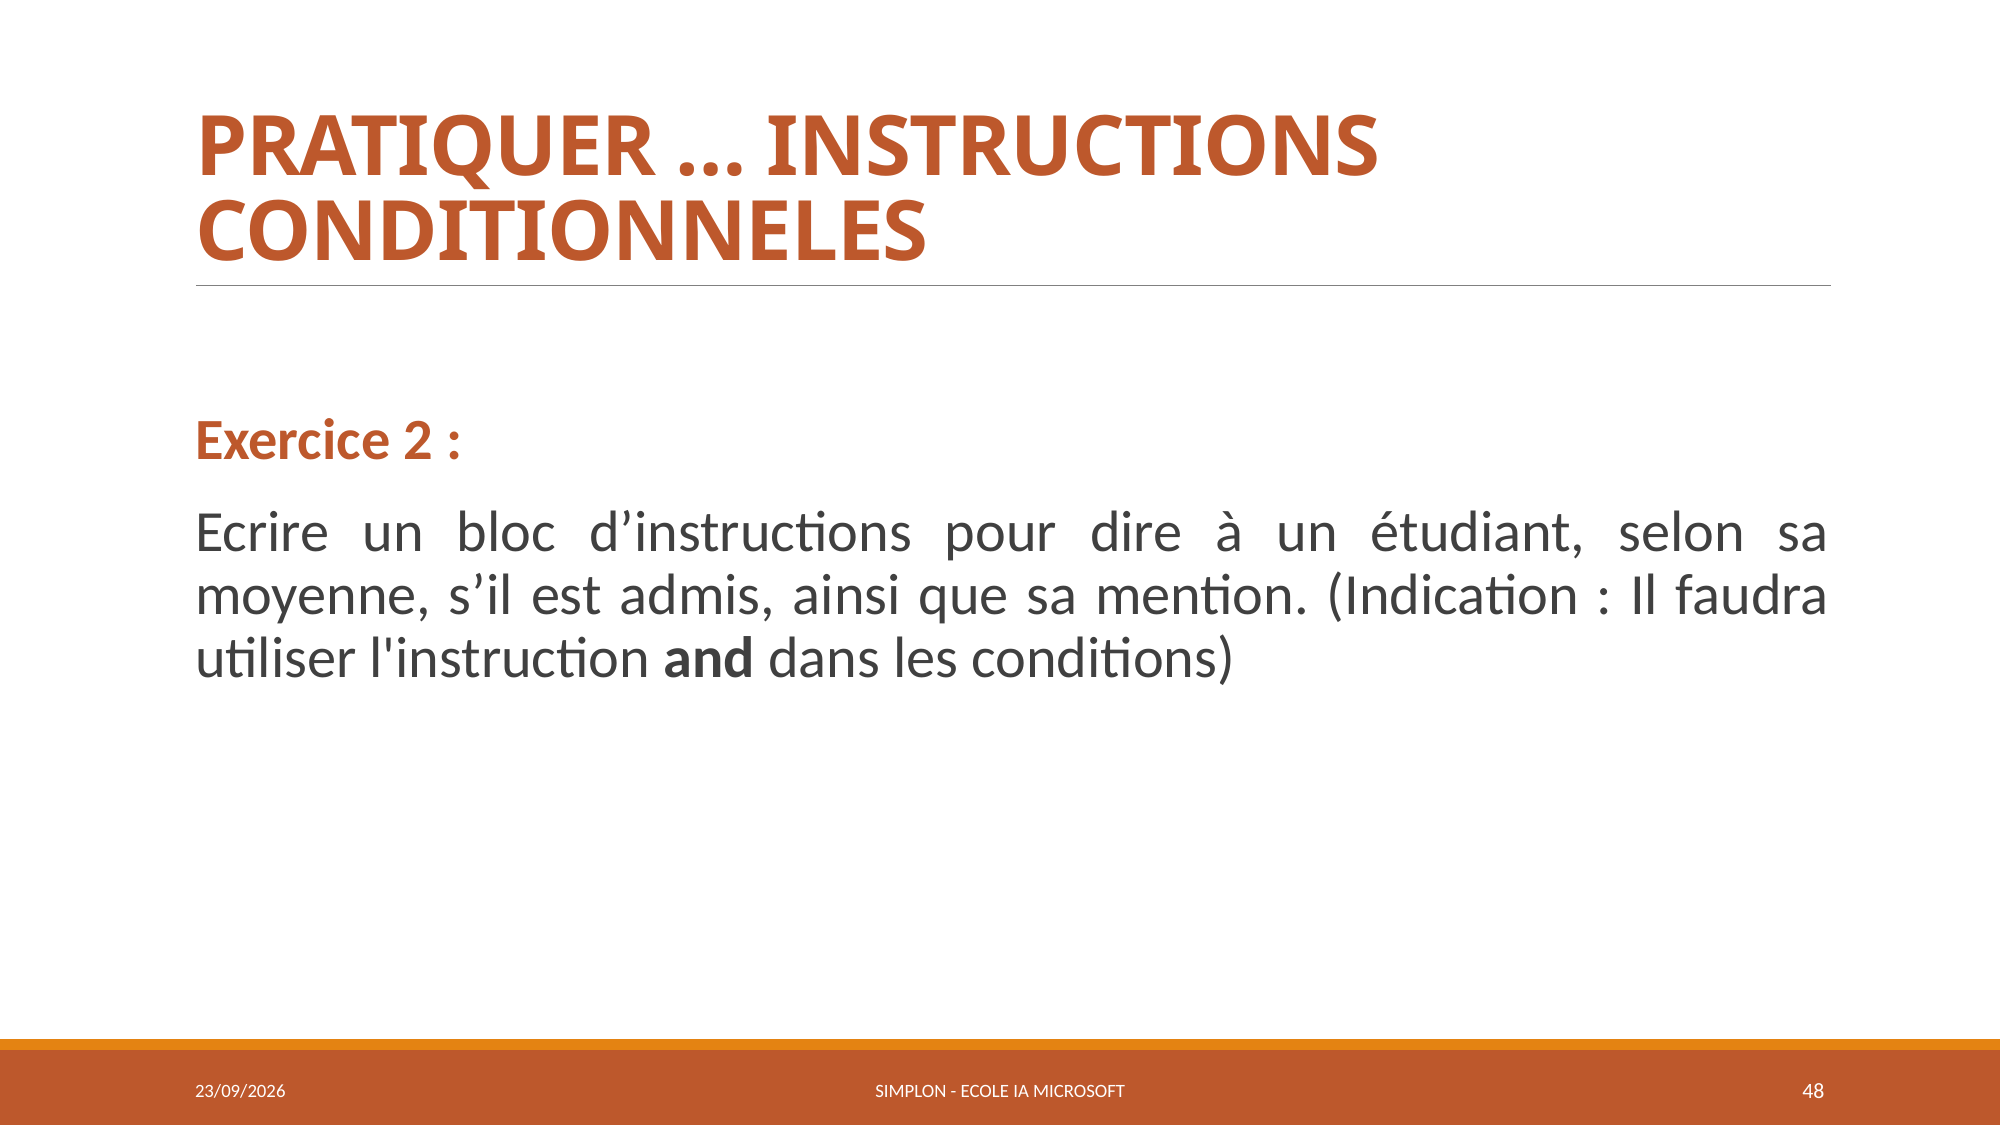

# PRATIQUER … INSTRUCTIONS CONDITIONNELES
Exercice 2 :
Ecrire un bloc d’instructions pour dire à un étudiant, selon sa moyenne, s’il est admis, ainsi que sa mention. (Indication : Il faudra utiliser l'instruction and dans les conditions)
Simplon - Ecole IA Microsoft